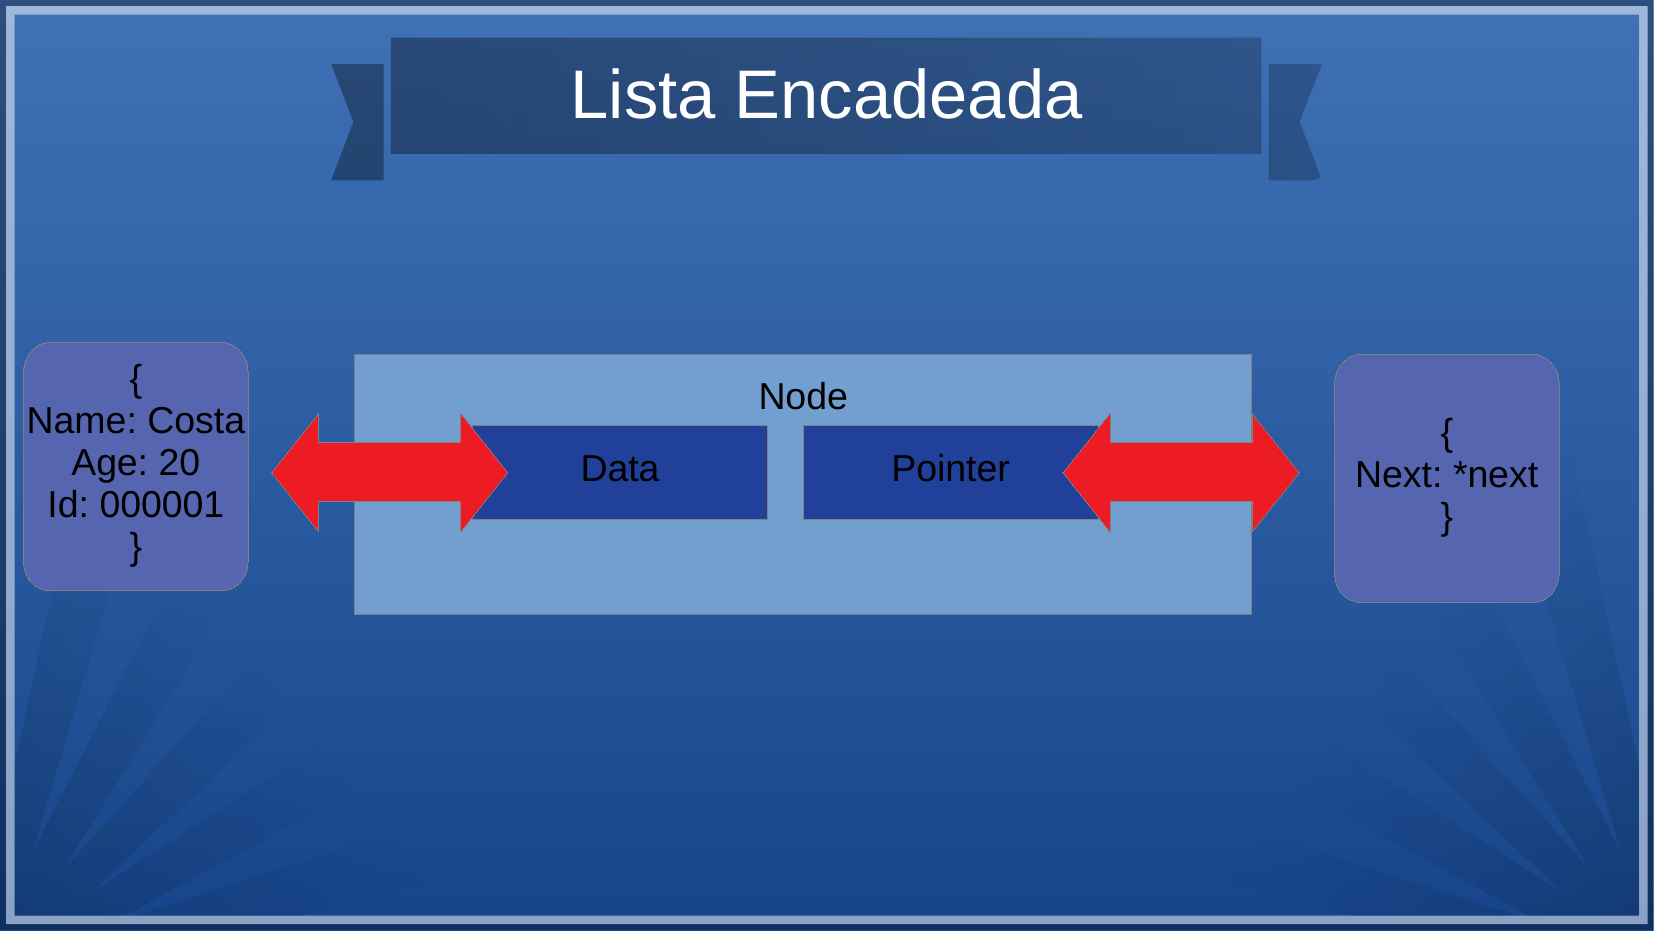

# Lista Encadeada
{
Name: Costa
Age: 20
Id: 000001
}
Node
{
Next: *next
}
Data
Pointer